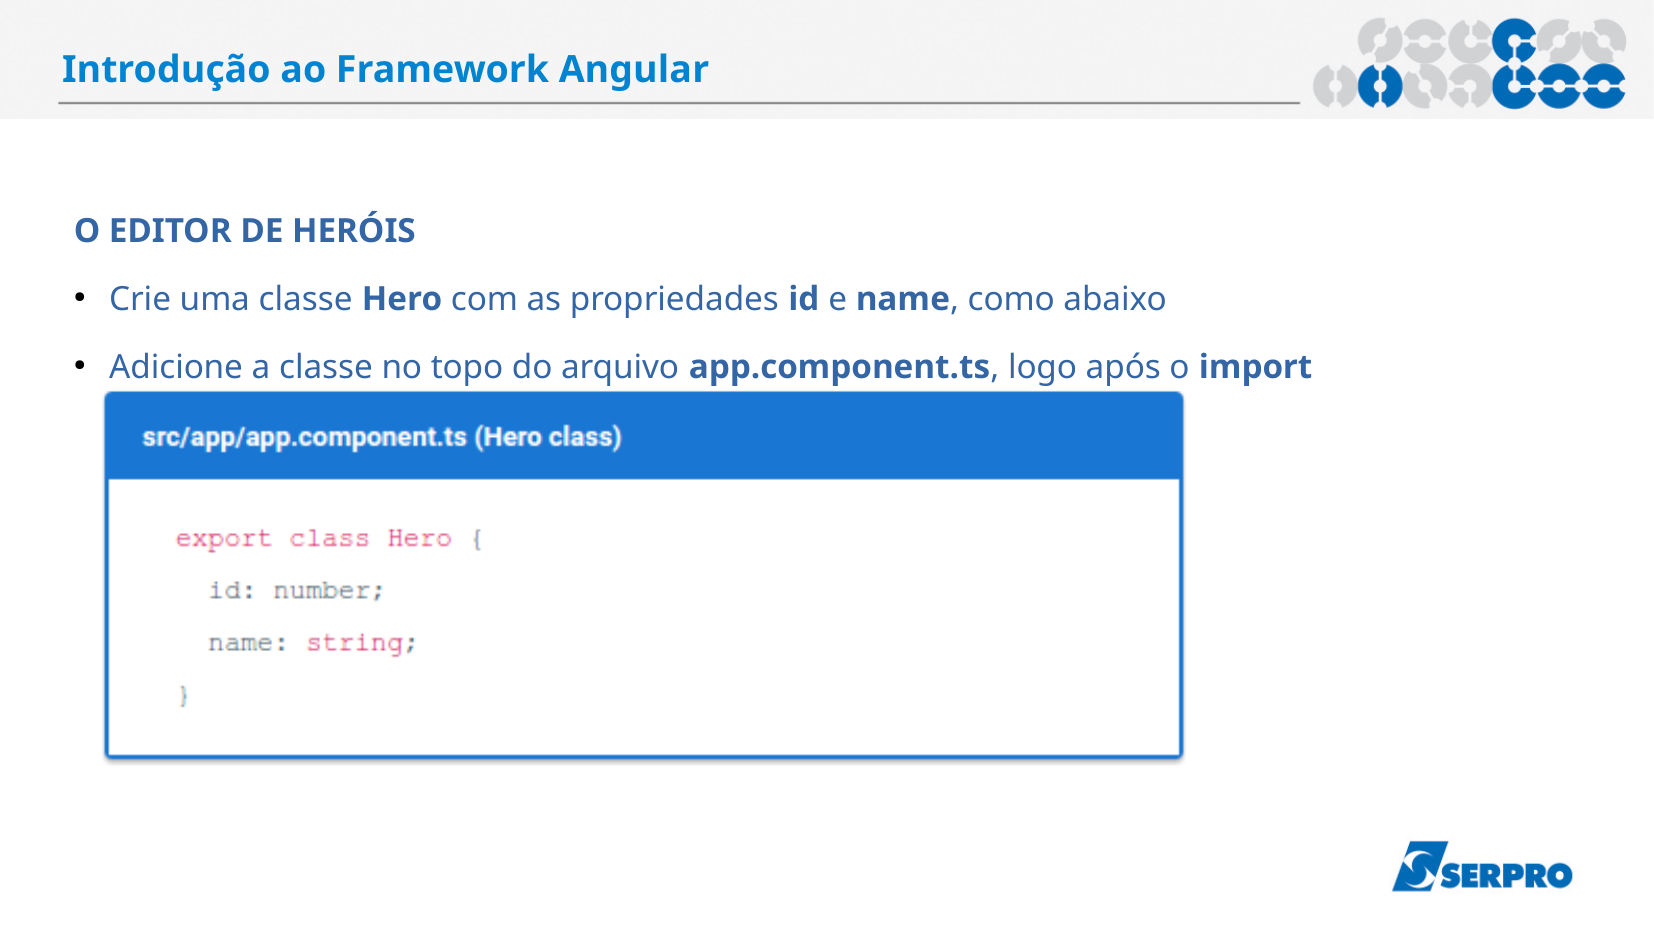

Introdução ao Framework Angular
O EDITOR DE HERÓIS
Crie uma classe Hero com as propriedades id e name, como abaixo
Adicione a classe no topo do arquivo app.component.ts, logo após o import